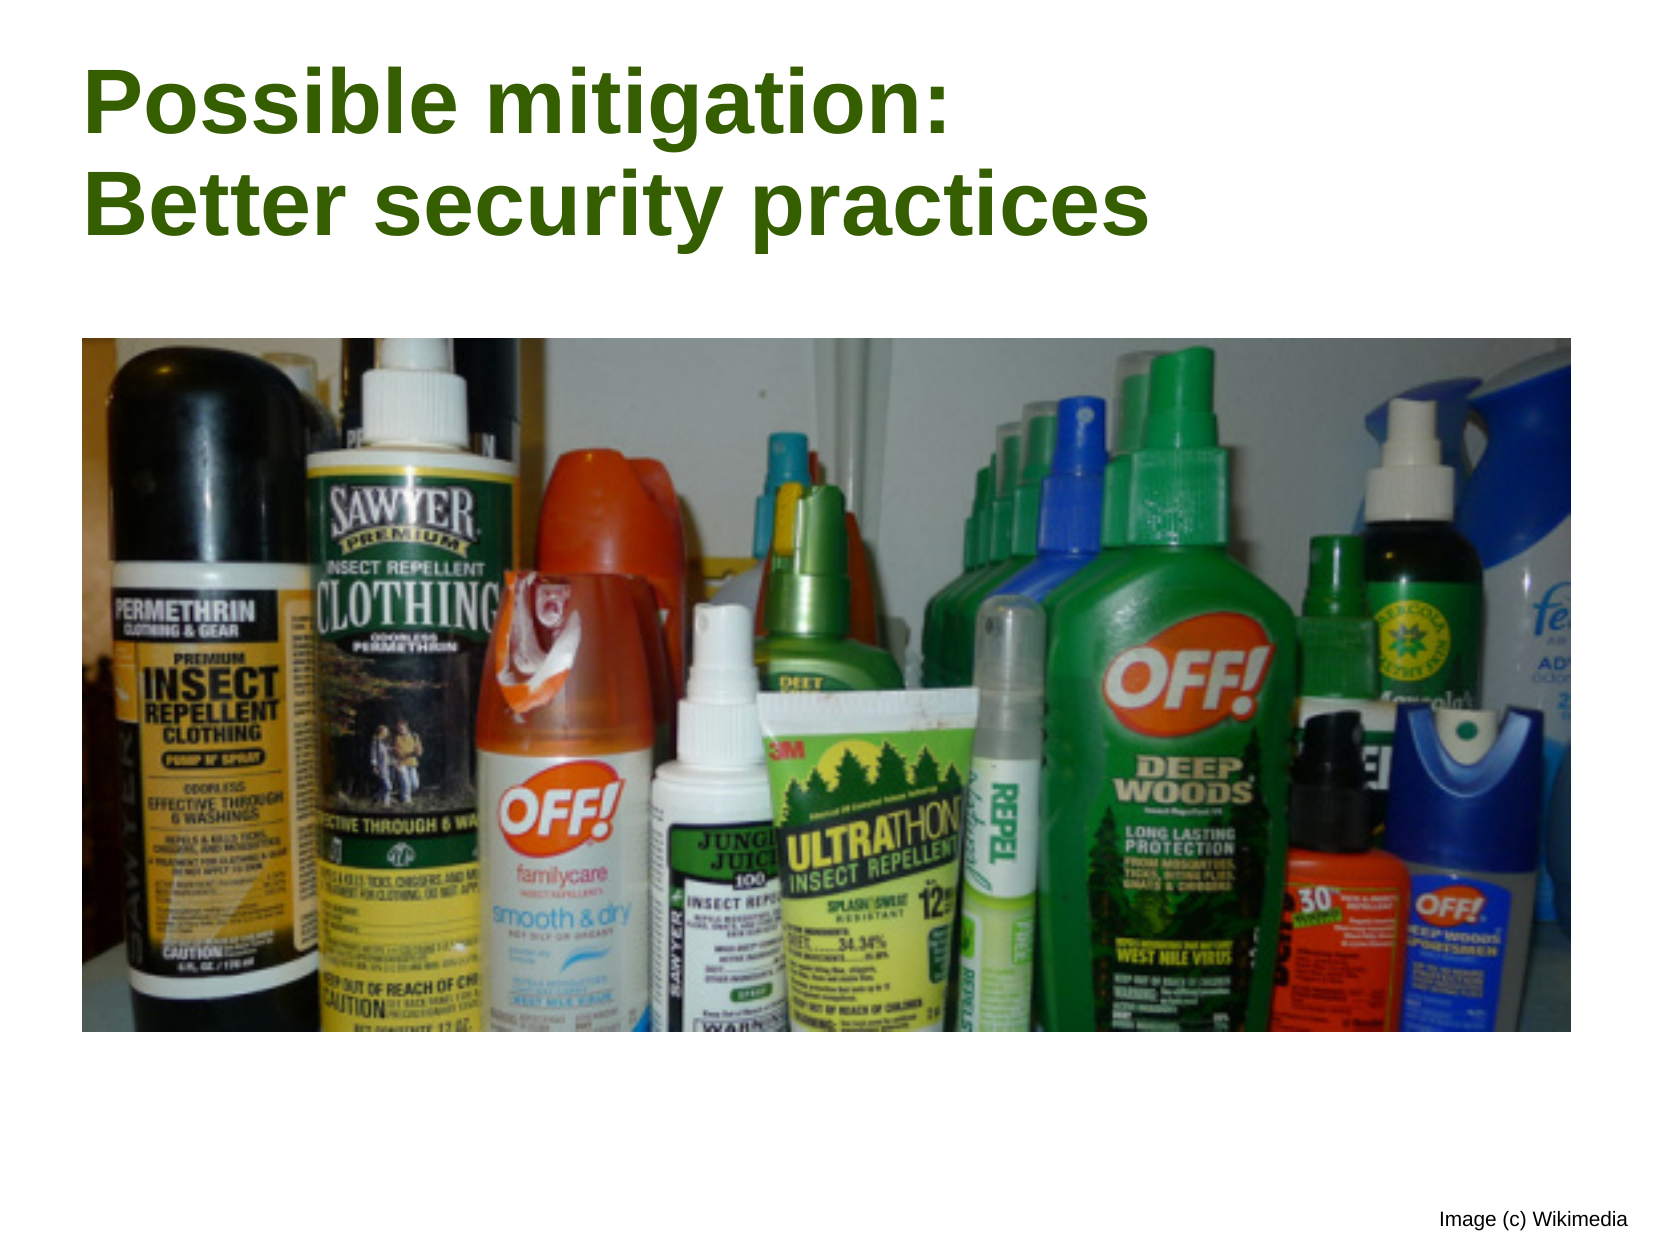

# Possible mitigation: Better security practices
Image (c) Wikimedia